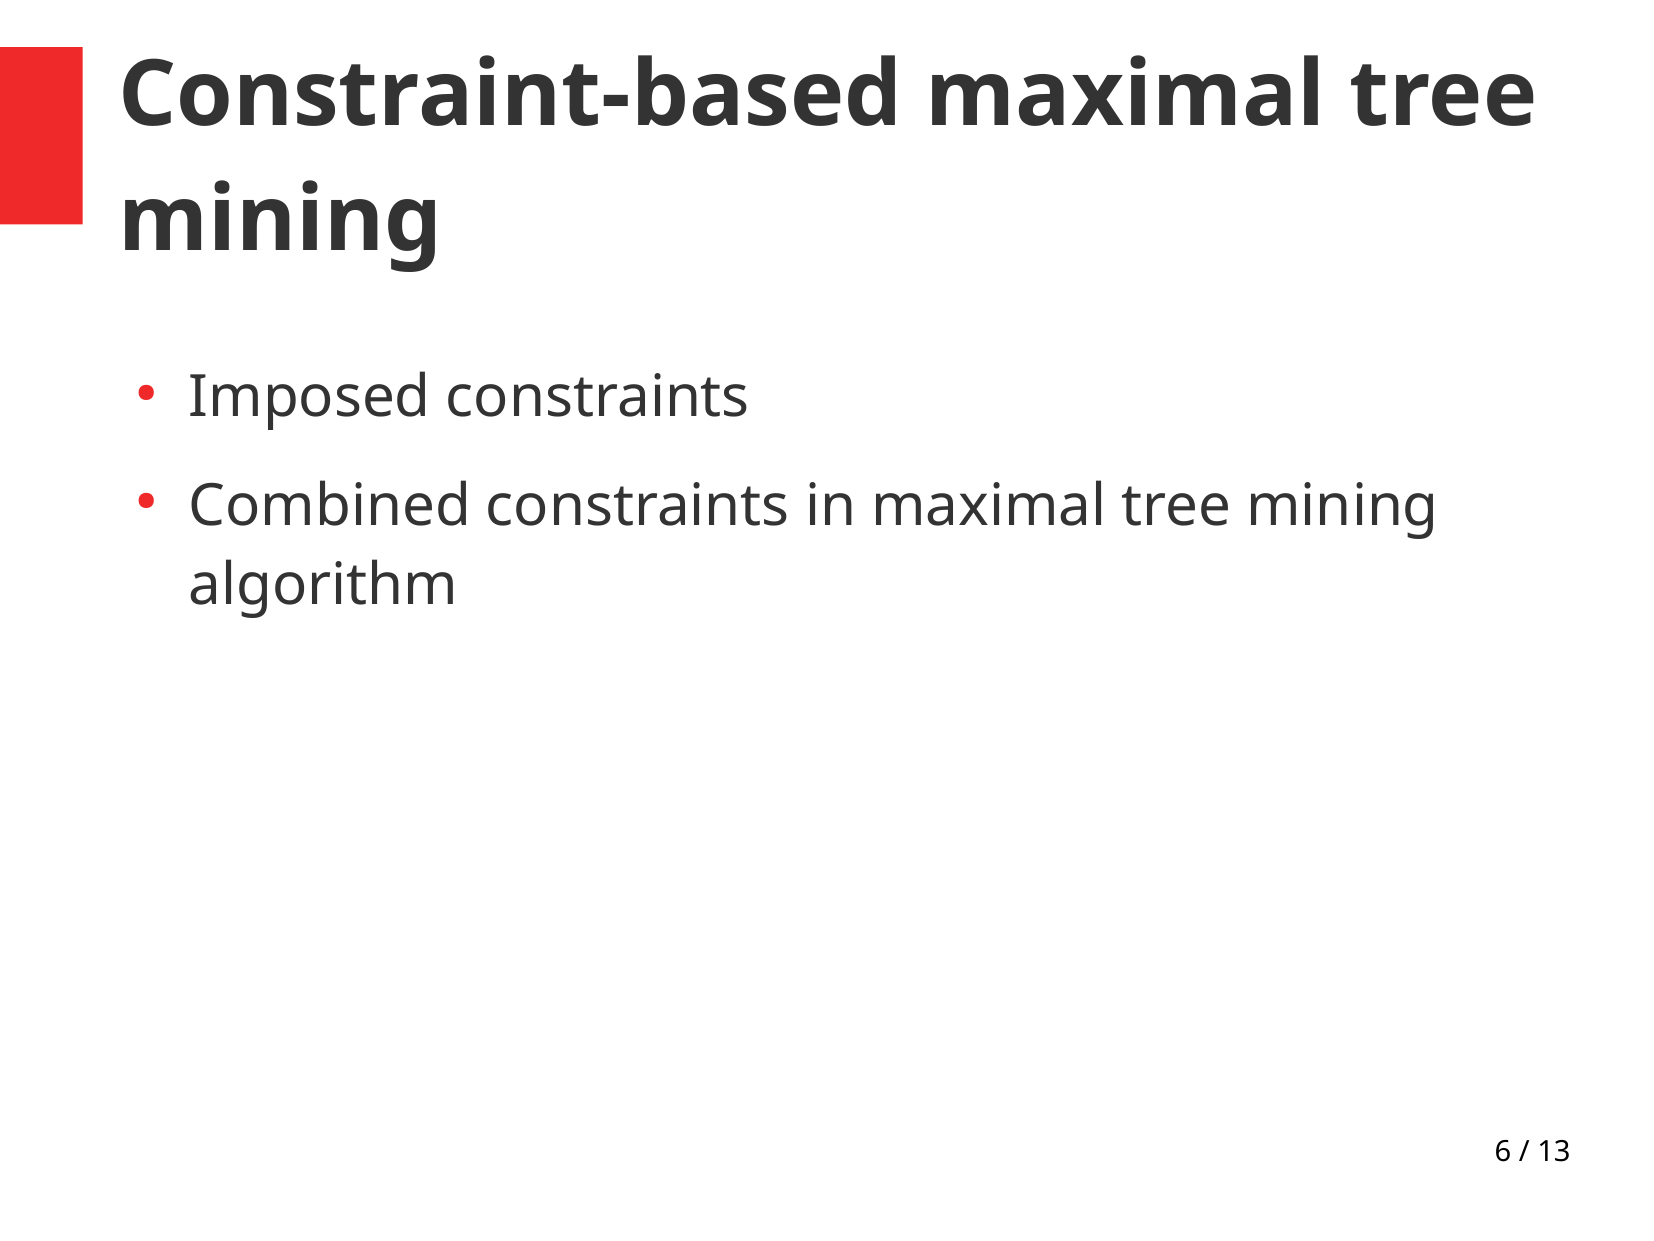

# Constraint-based maximal tree mining
Imposed constraints
Combined constraints in maximal tree mining algorithm
6